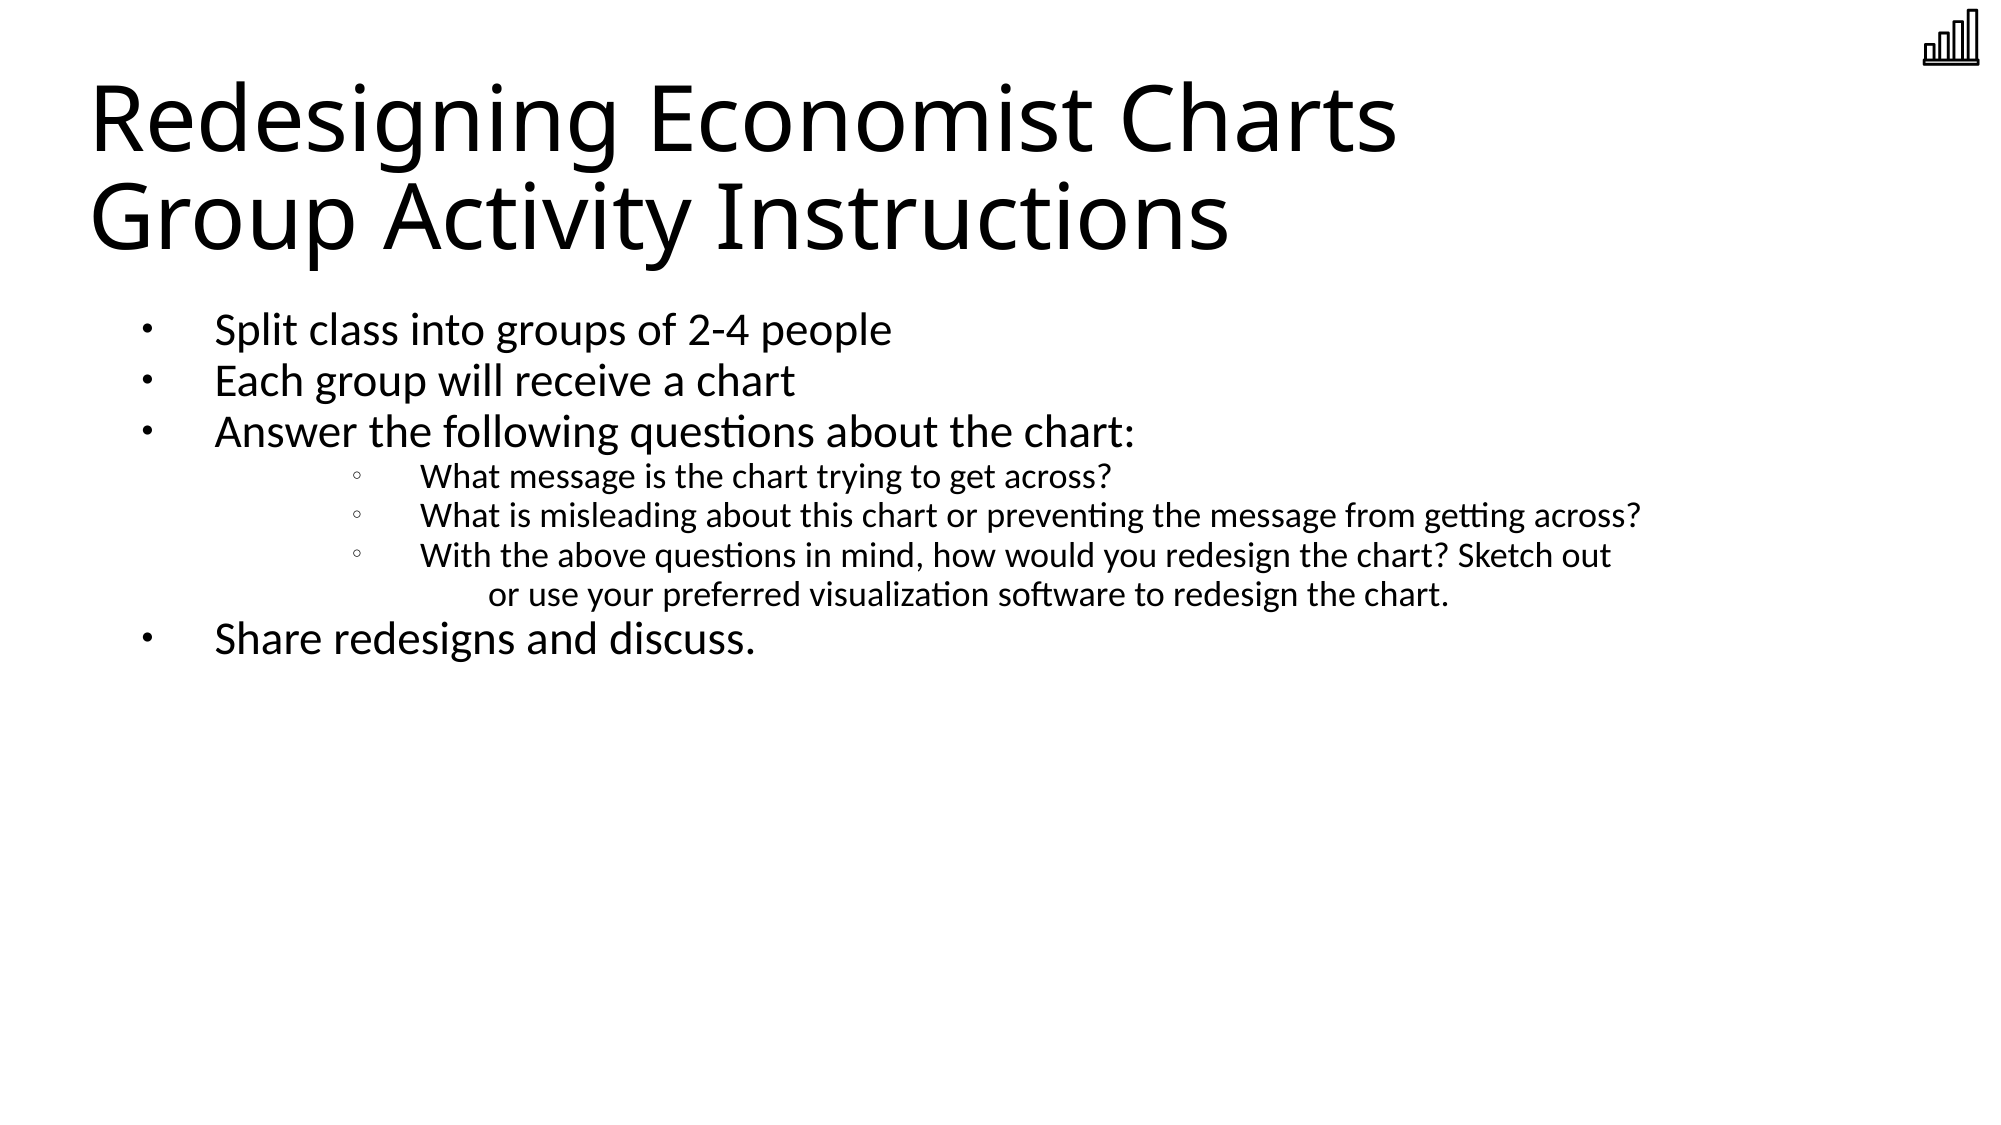

# Redesigning Economist Charts
Group Activity Instructions
Split class into groups of 2-4 people
Each group will receive a chart
Answer the following questions about the chart:
What message is the chart trying to get across?
What is misleading about this chart or preventing the message from getting across?
With the above questions in mind, how would you redesign the chart? Sketch out or use your preferred visualization software to redesign the chart.
Share redesigns and discuss.